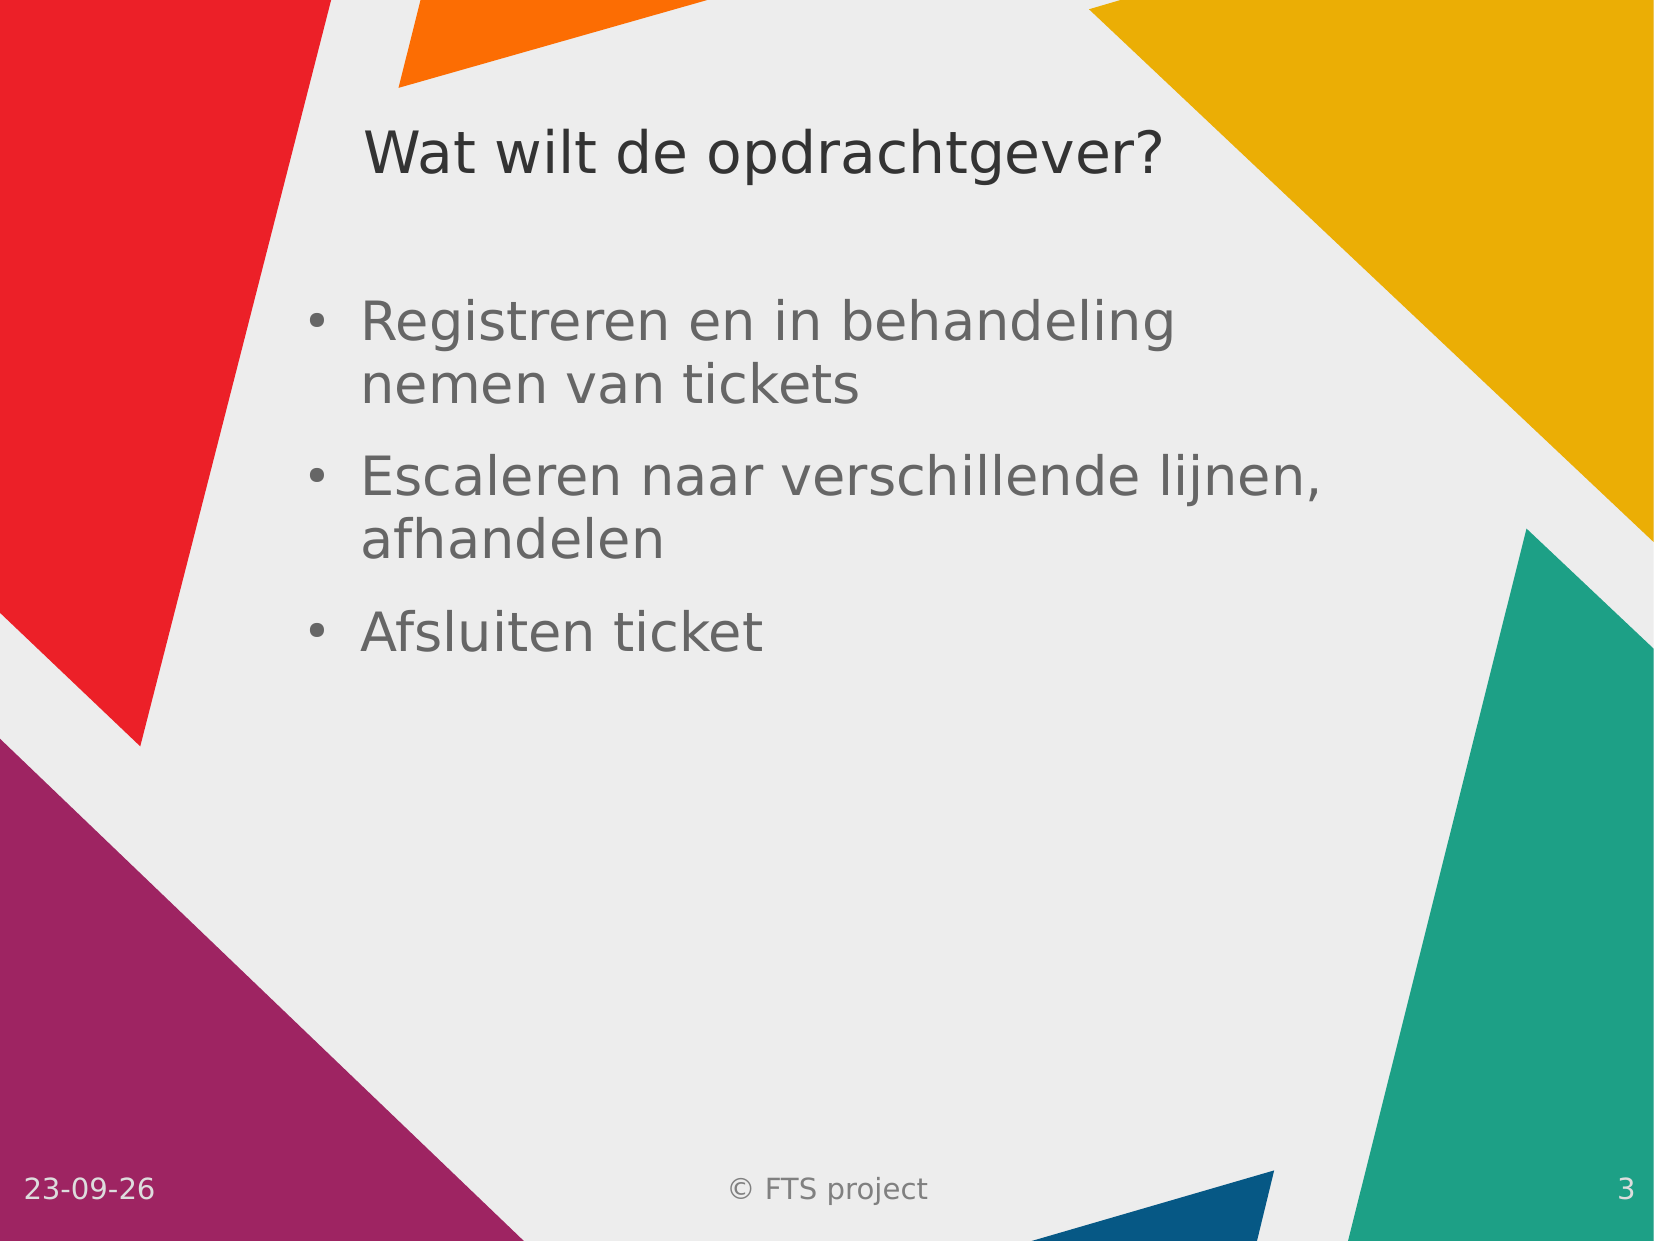

# Wat wilt de opdrachtgever?
Registreren en in behandeling nemen van tickets
Escaleren naar verschillende lijnen, afhandelen
Afsluiten ticket
© FTS project
3